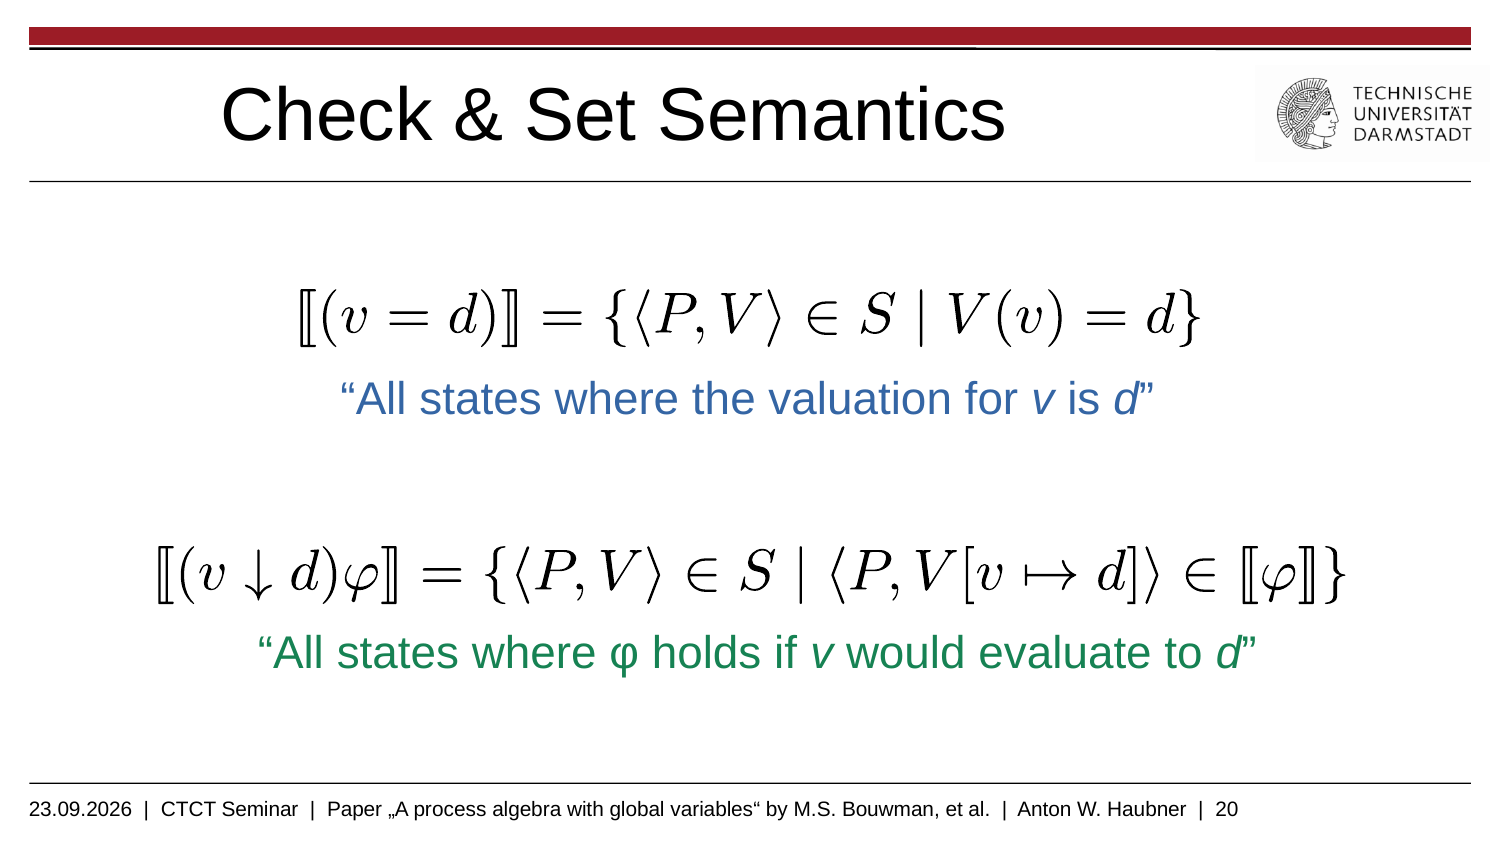

# Check & Set Semantics
“All states where the valuation for v is d”
“All states where φ holds if v would evaluate to d”